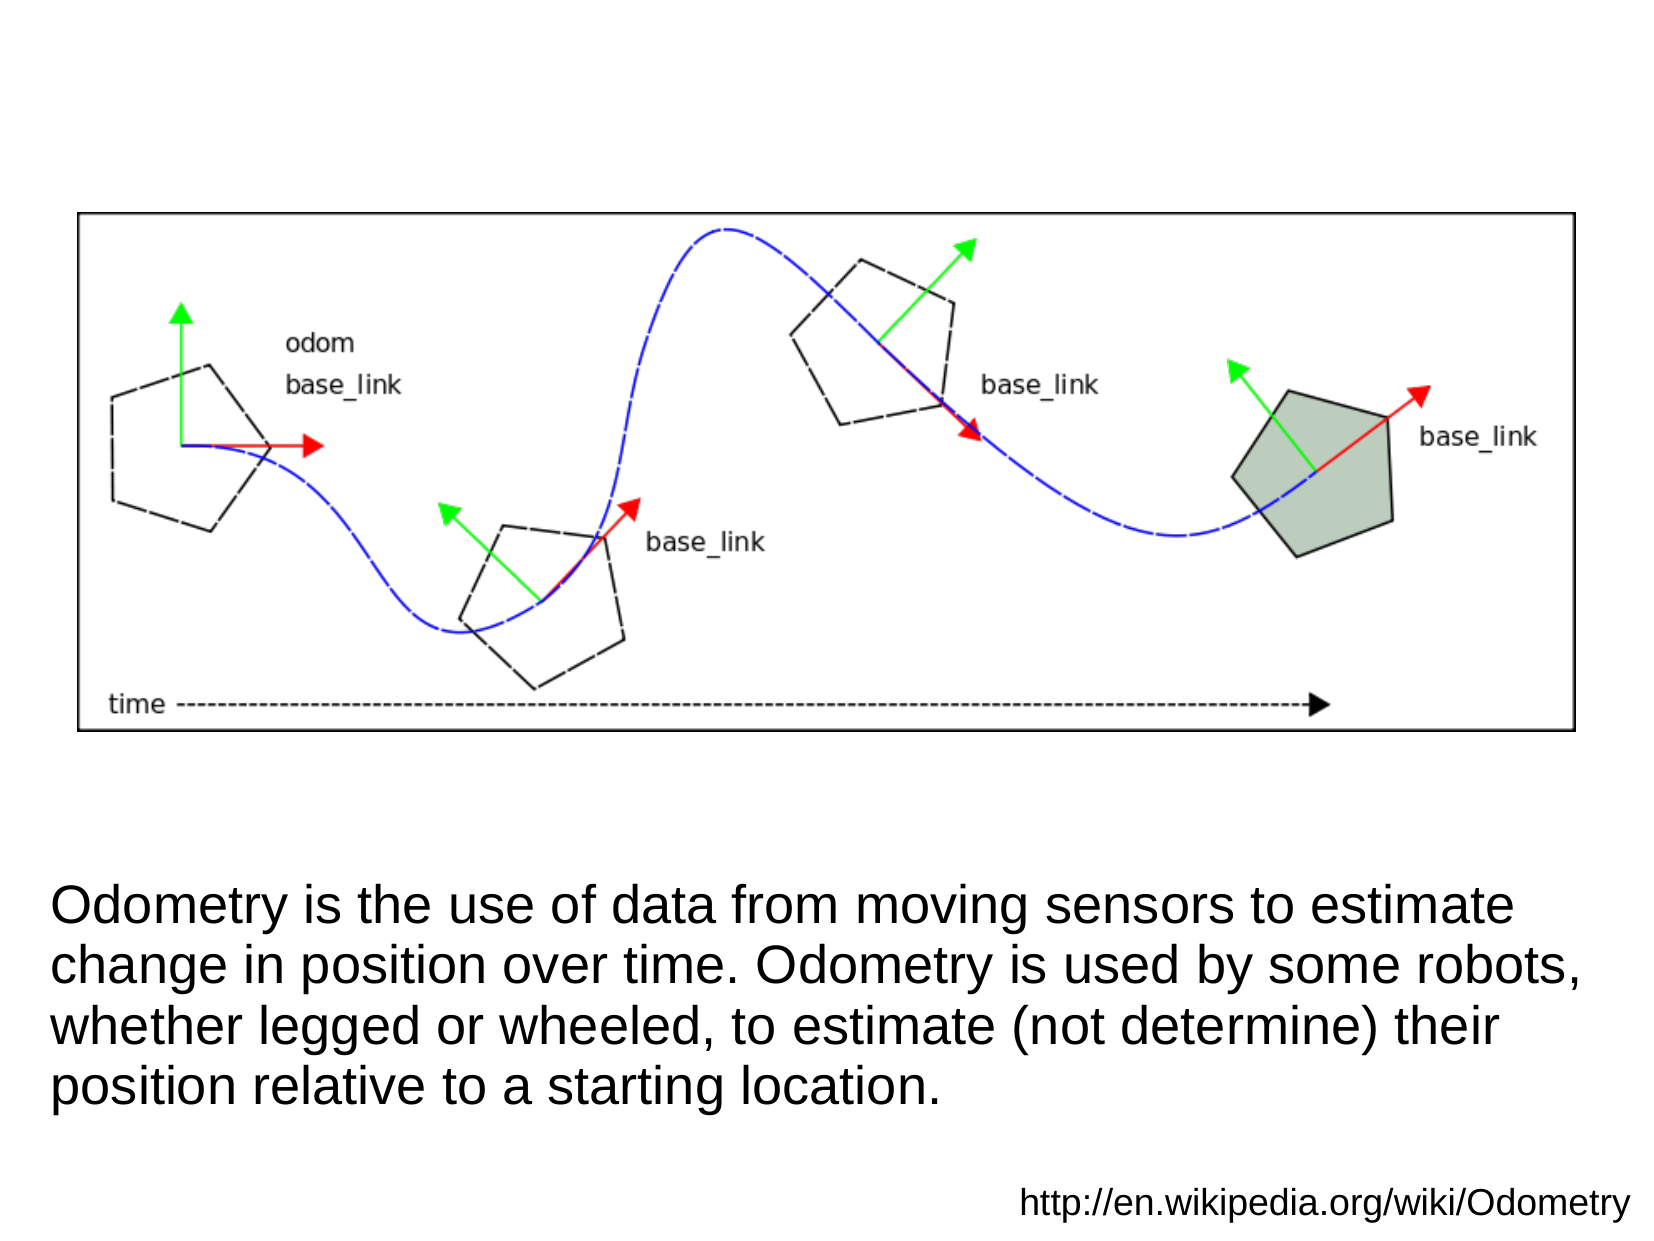

Odometry is the use of data from moving sensors to estimate
change in position over time. Odometry is used by some robots,
whether legged or wheeled, to estimate (not determine) their
position relative to a starting location.
http://en.wikipedia.org/wiki/Odometry